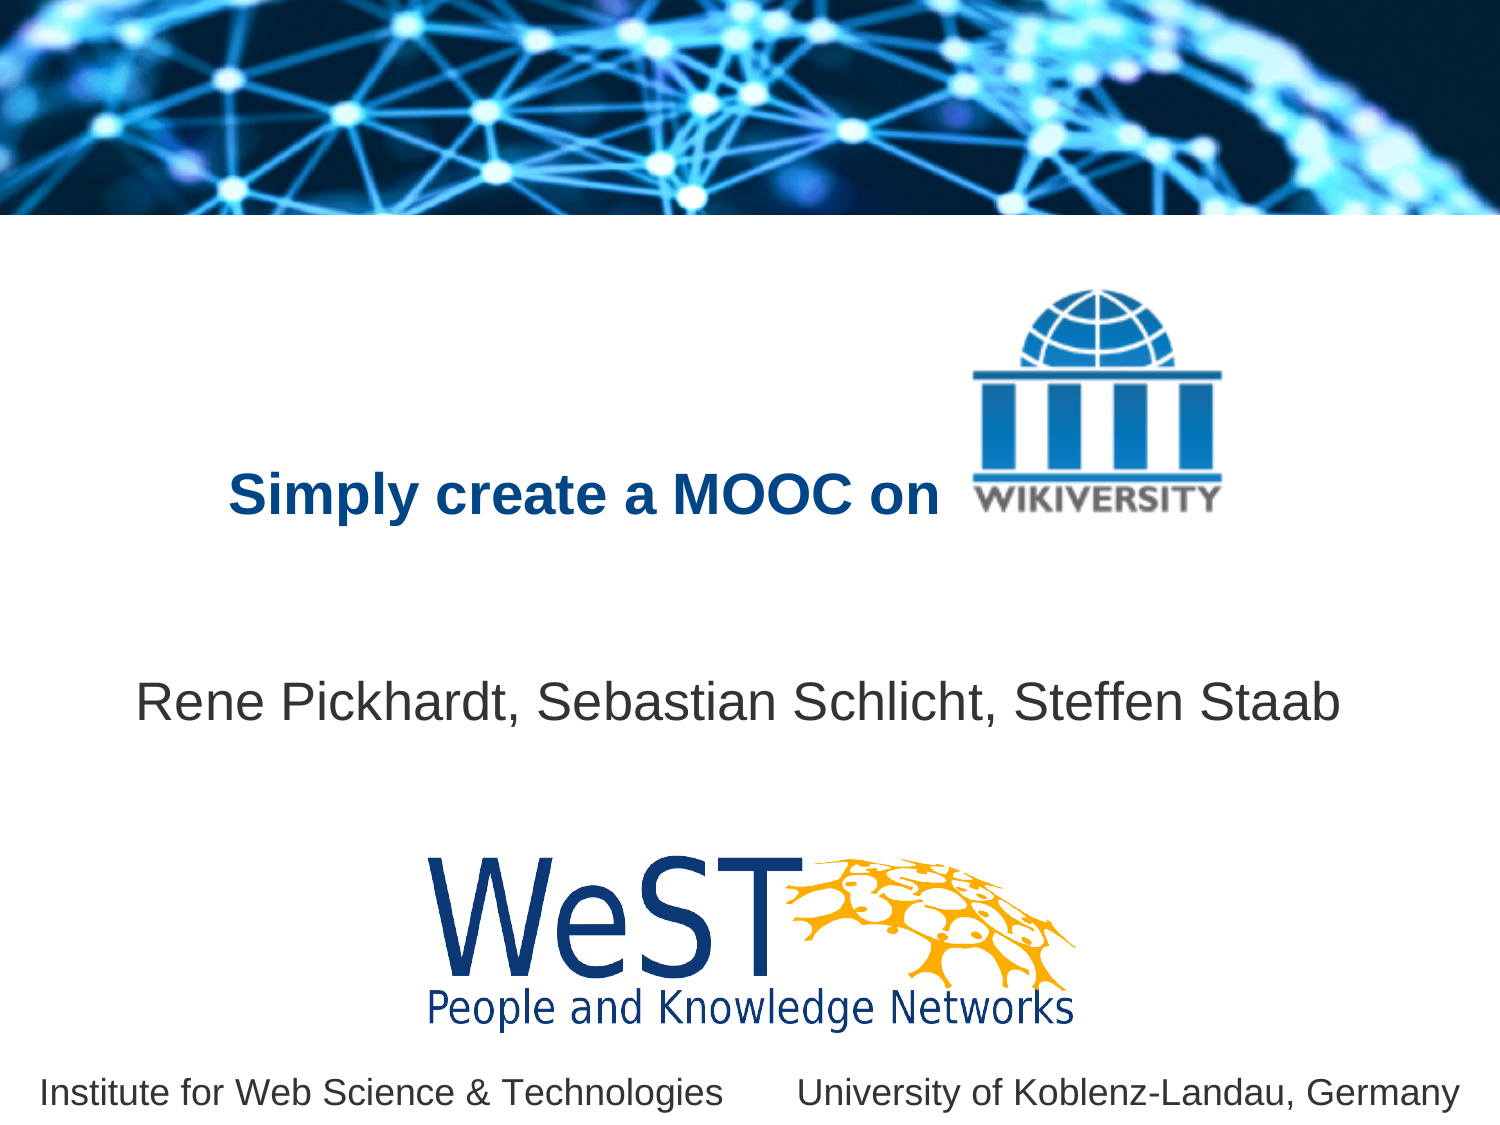

Simply create a MOOC on
Rene Pickhardt, Sebastian Schlicht, Steffen Staab